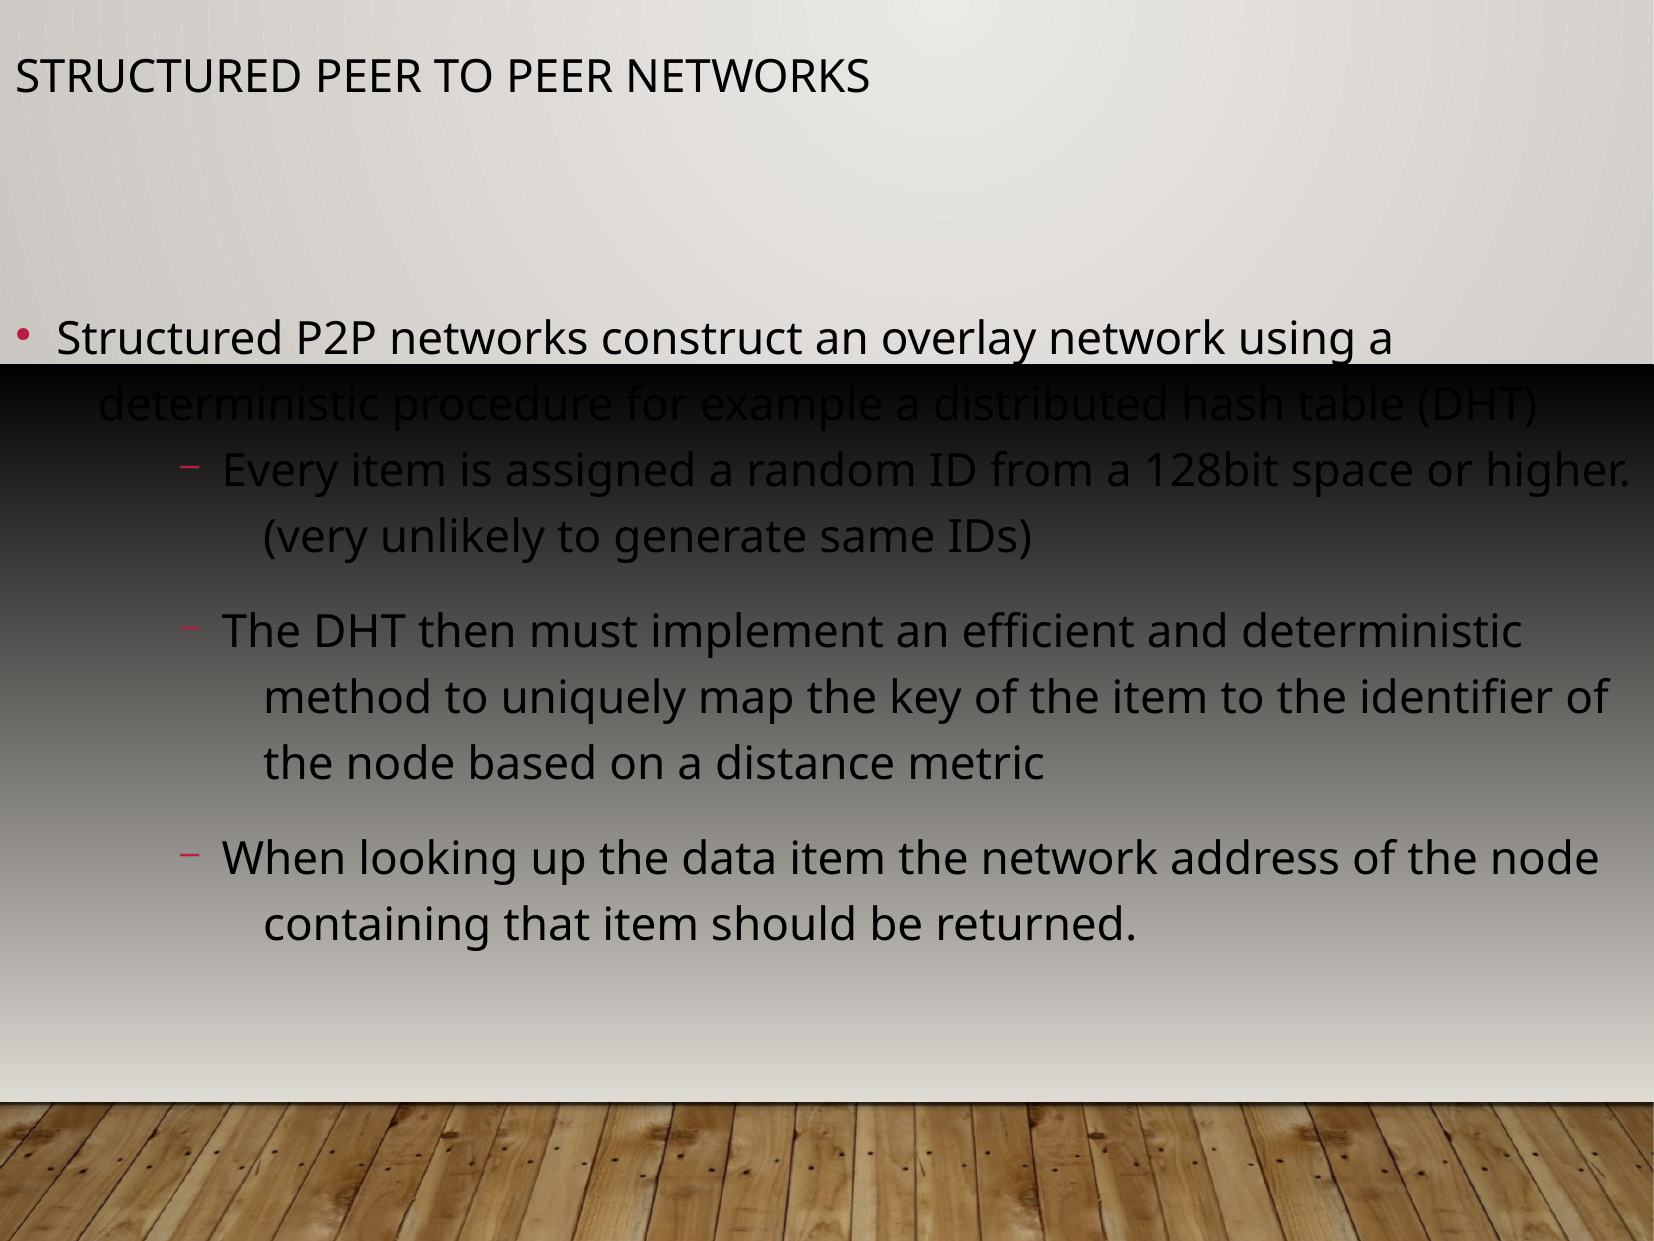

# Structured Peer to Peer networks
Structured P2P networks construct an overlay network using a deterministic procedure for example a distributed hash table (DHT)
Every item is assigned a random ID from a 128bit space or higher. (very unlikely to generate same IDs)
The DHT then must implement an efficient and deterministic method to uniquely map the key of the item to the identifier of the node based on a distance metric
When looking up the data item the network address of the node containing that item should be returned.